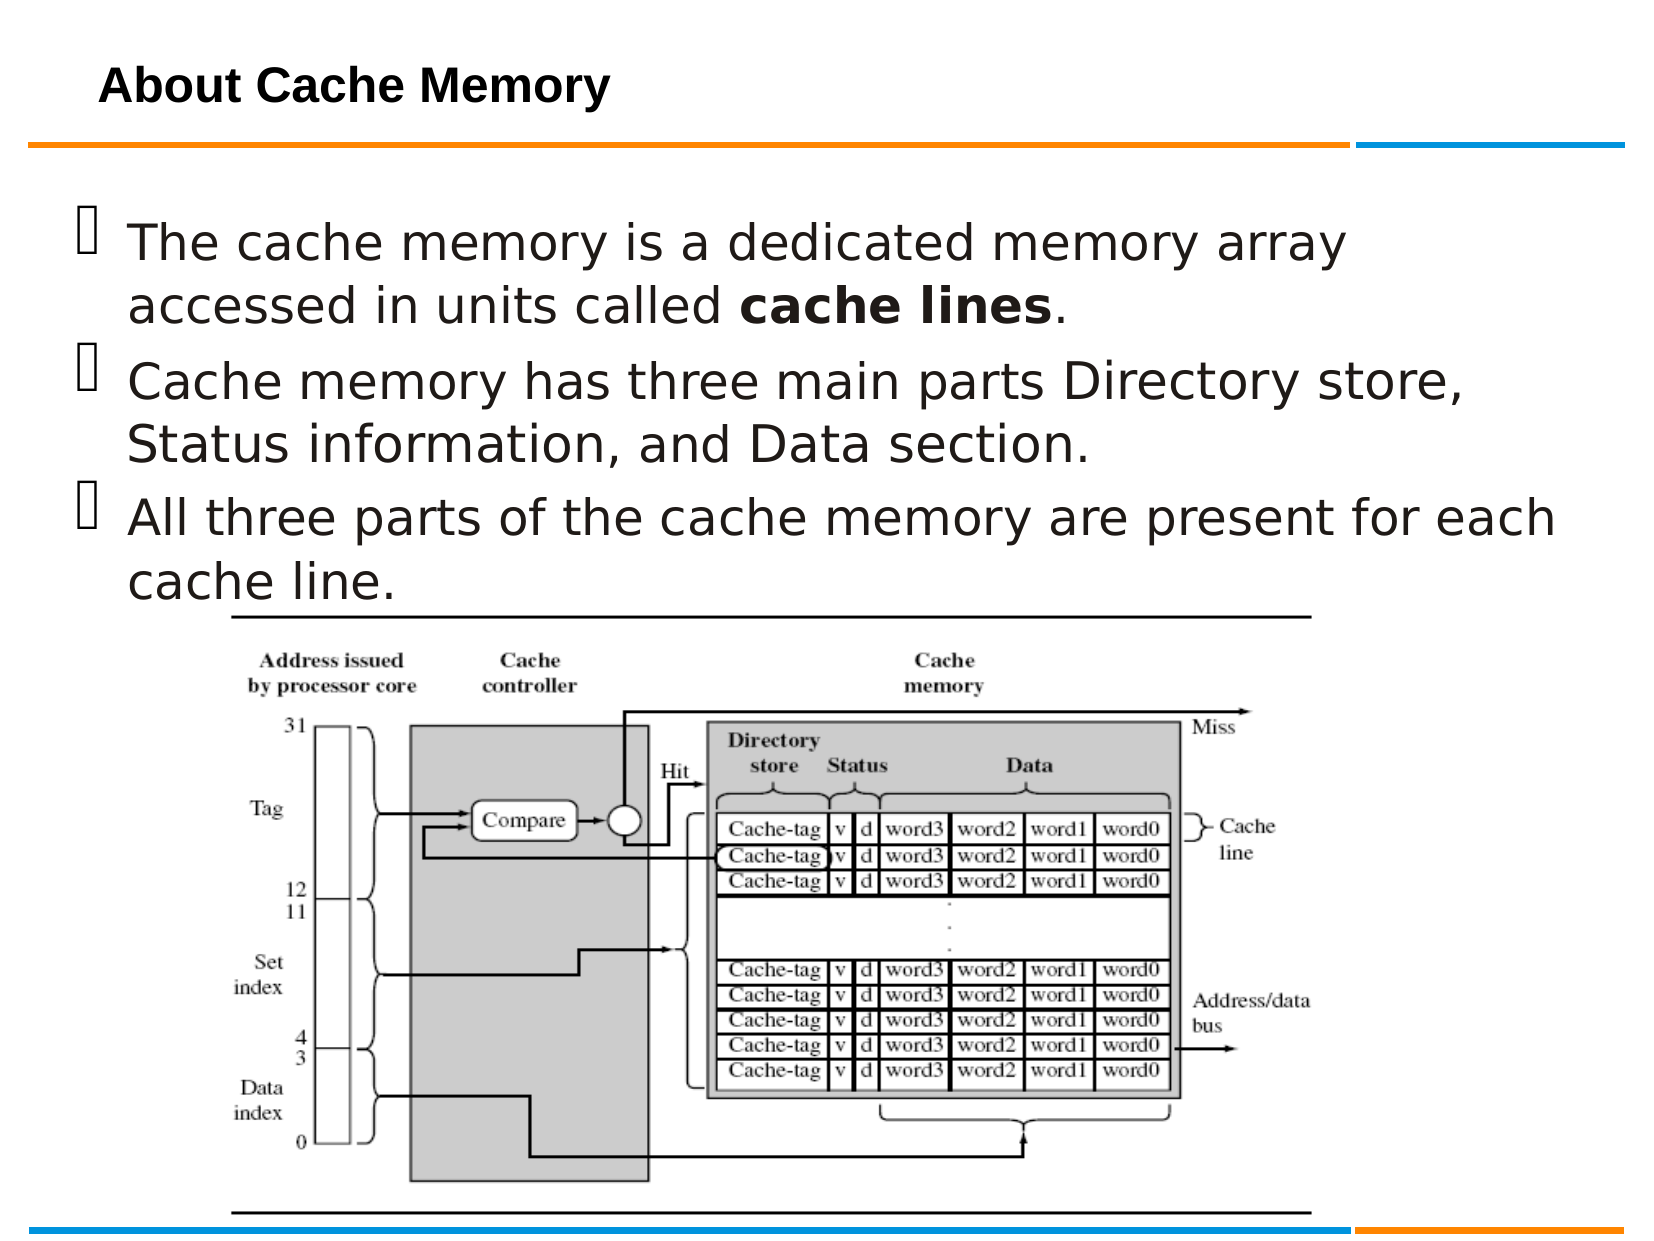

About Cache Memory

The cache memory is a dedicated memory array
accessed in units called cache lines.

Cache memory has three main parts Directory store,
Status information, and Data section.

All three parts of the cache memory are present for each
cache line.
21